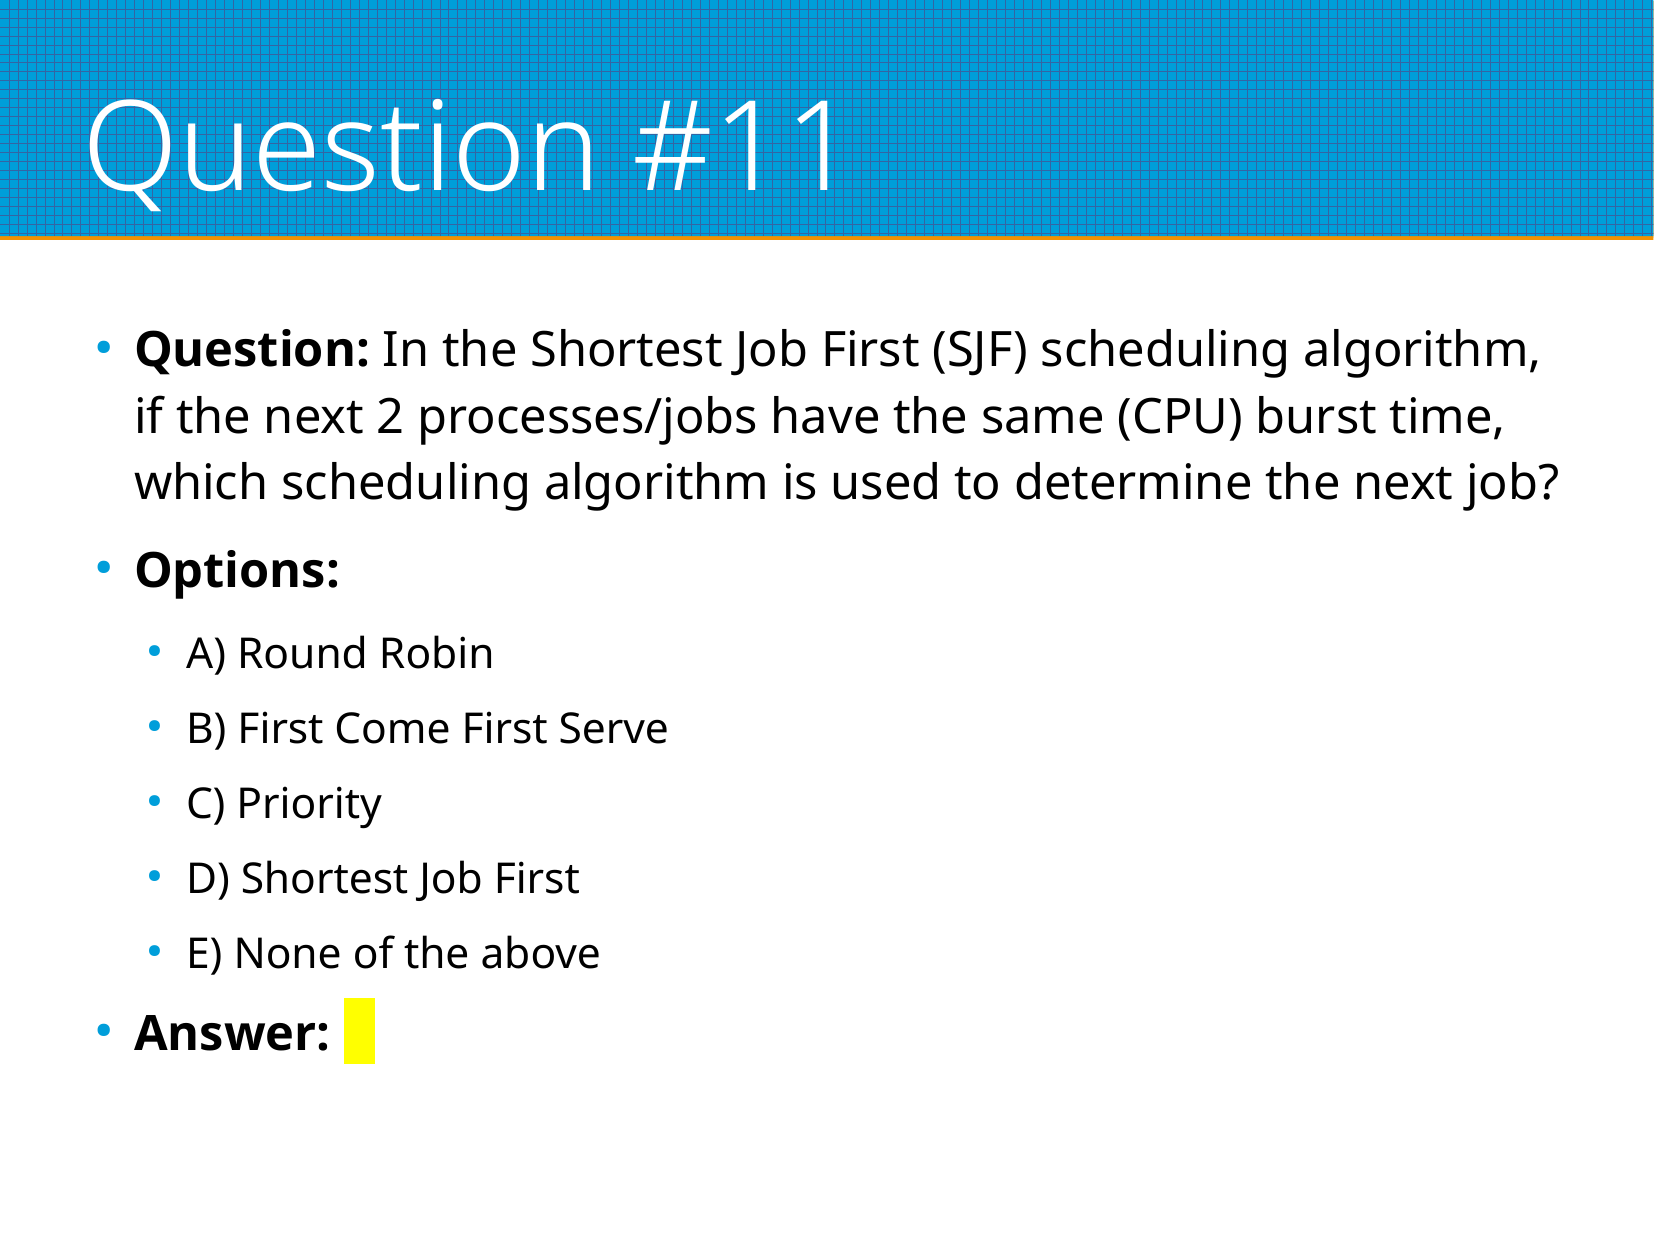

# Question #11
Question: In the Shortest Job First (SJF) scheduling algorithm, if the next 2 processes/jobs have the same (CPU) burst time, which scheduling algorithm is used to determine the next job?
Options:
A) Round Robin
B) First Come First Serve
C) Priority
D) Shortest Job First
E) None of the above
Answer: B